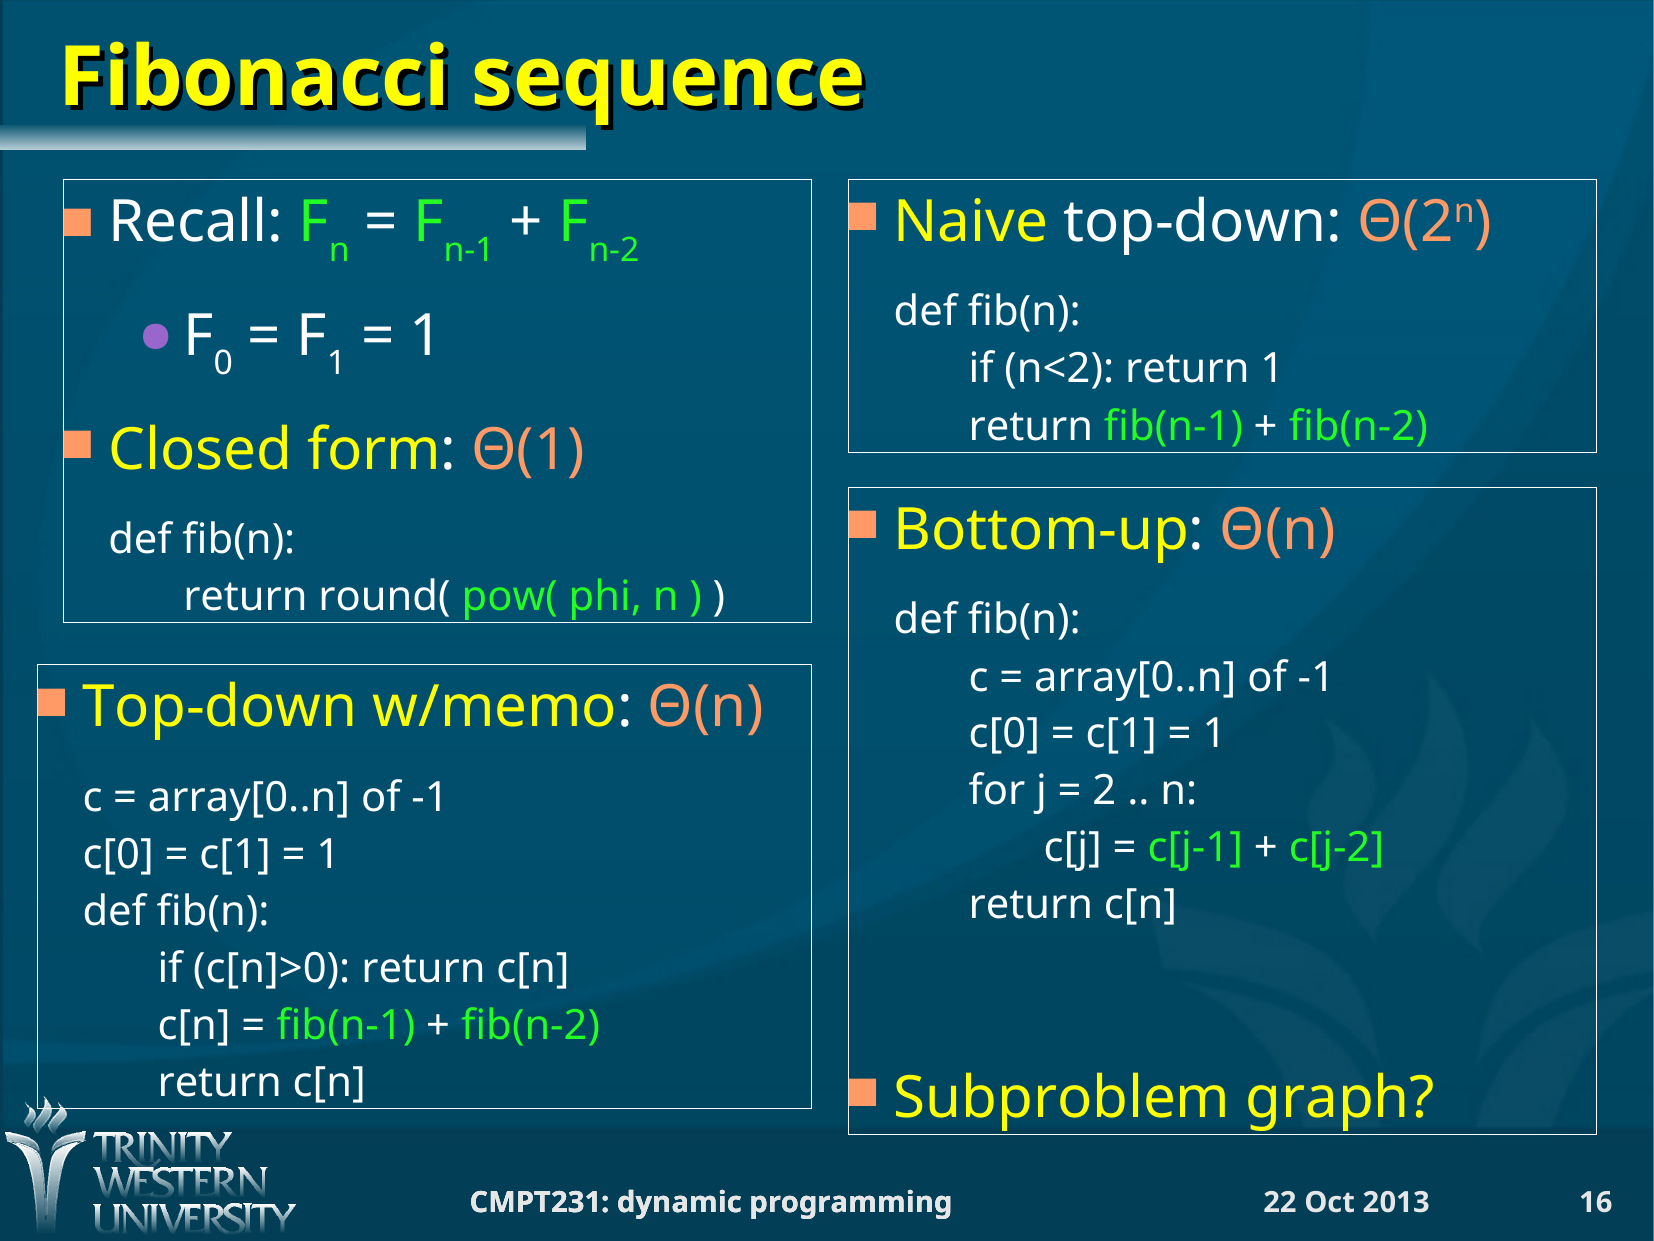

# Fibonacci sequence
Recall: Fn = Fn-1 + Fn-2
F0 = F1 = 1
Closed form: Θ(1)
def fib(n):
	return round( pow( phi, n ) )
Naive top-down: Θ(2n)
def fib(n):
	if (n<2): return 1
	return fib(n-1) + fib(n-2)
Bottom-up: Θ(n)
def fib(n):
	c = array[0..n] of -1
	c[0] = c[1] = 1
	for j = 2 .. n:
		c[j] = c[j-1] + c[j-2]
	return c[n]
Subproblem graph?
Top-down w/memo: Θ(n)
c = array[0..n] of -1
c[0] = c[1] = 1
def fib(n):
	if (c[n]>0): return c[n]
	c[n] = fib(n-1) + fib(n-2)
	return c[n]
CMPT231: dynamic programming
22 Oct 2013
16